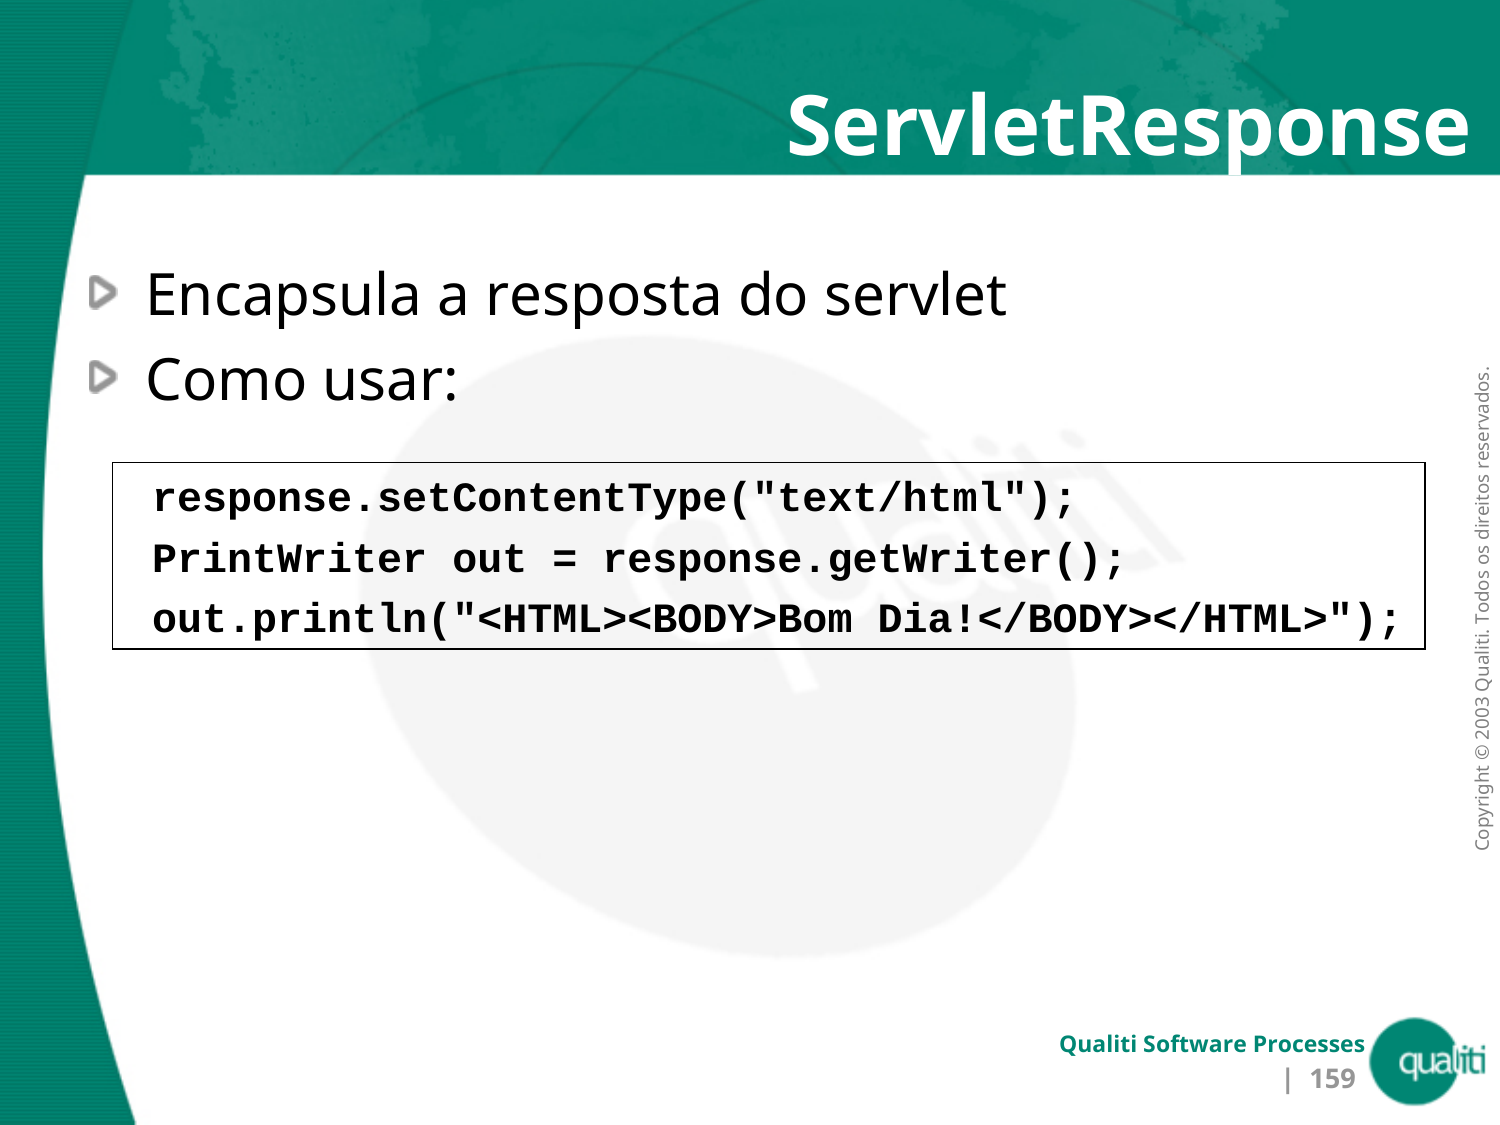

# ServletResponse
Encapsula a resposta do servlet
Como usar:
 response.setContentType("text/html");
 PrintWriter out = response.getWriter();
 out.println("<HTML><BODY>Bom Dia!</BODY></HTML>");